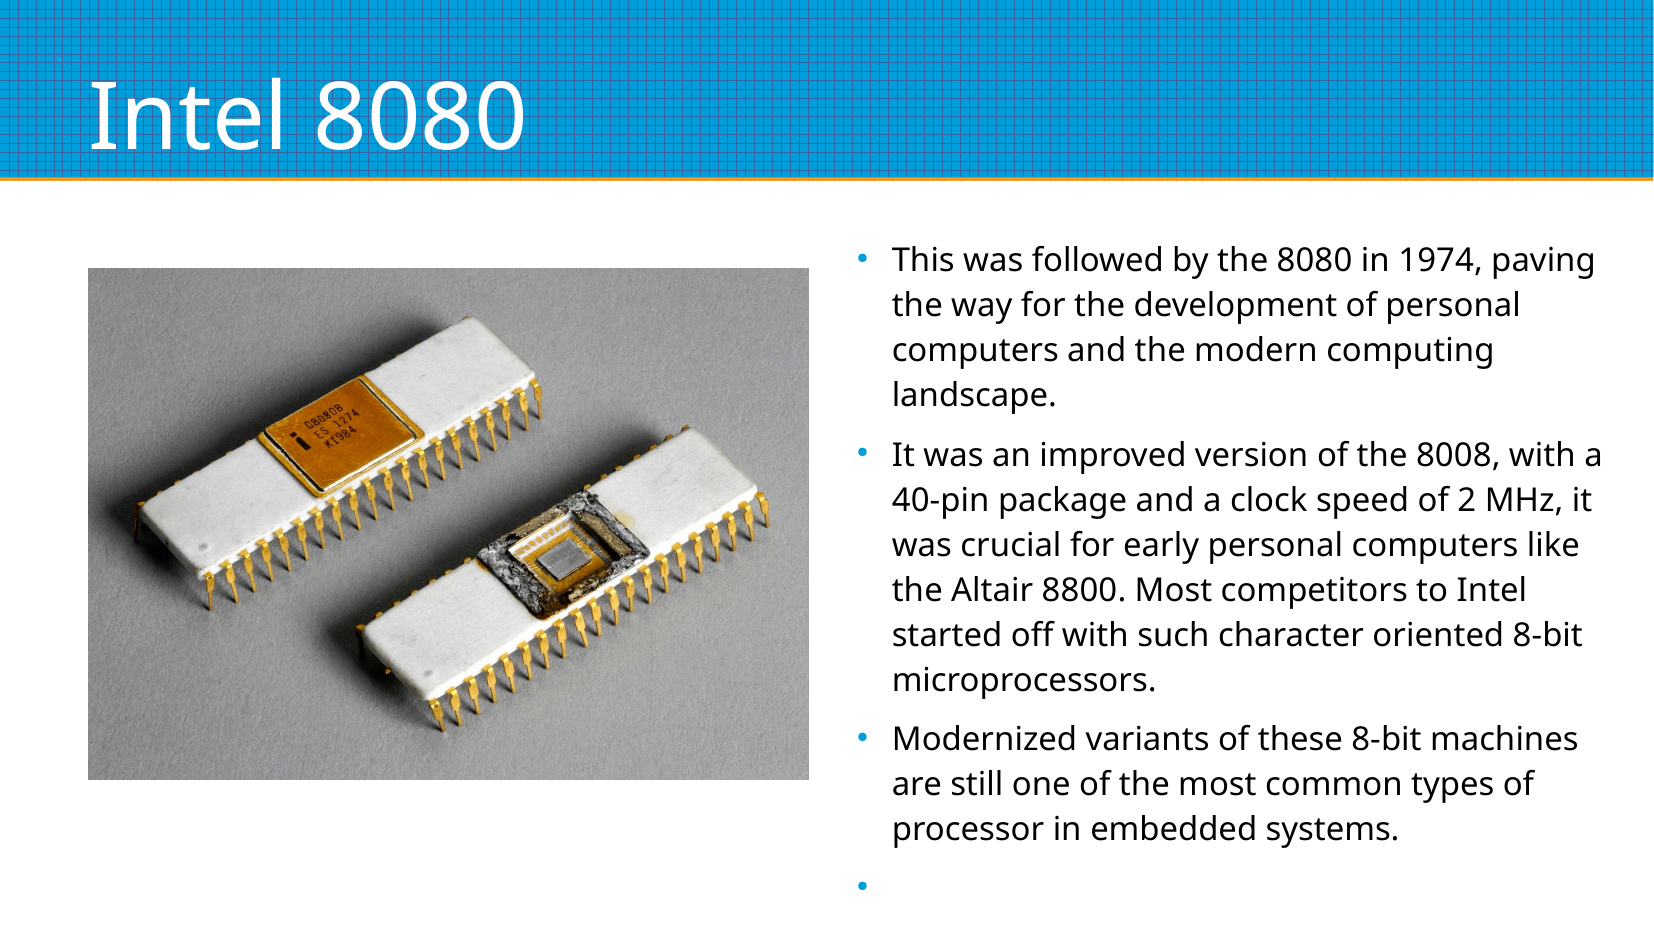

# Intel 8080
This was followed by the 8080 in 1974, paving the way for the development of personal computers and the modern computing landscape.
It was an improved version of the 8008, with a 40-pin package and a clock speed of 2 MHz, it was crucial for early personal computers like the Altair 8800. Most competitors to Intel started off with such character oriented 8-bit microprocessors.
Modernized variants of these 8-bit machines are still one of the most common types of processor in embedded systems.